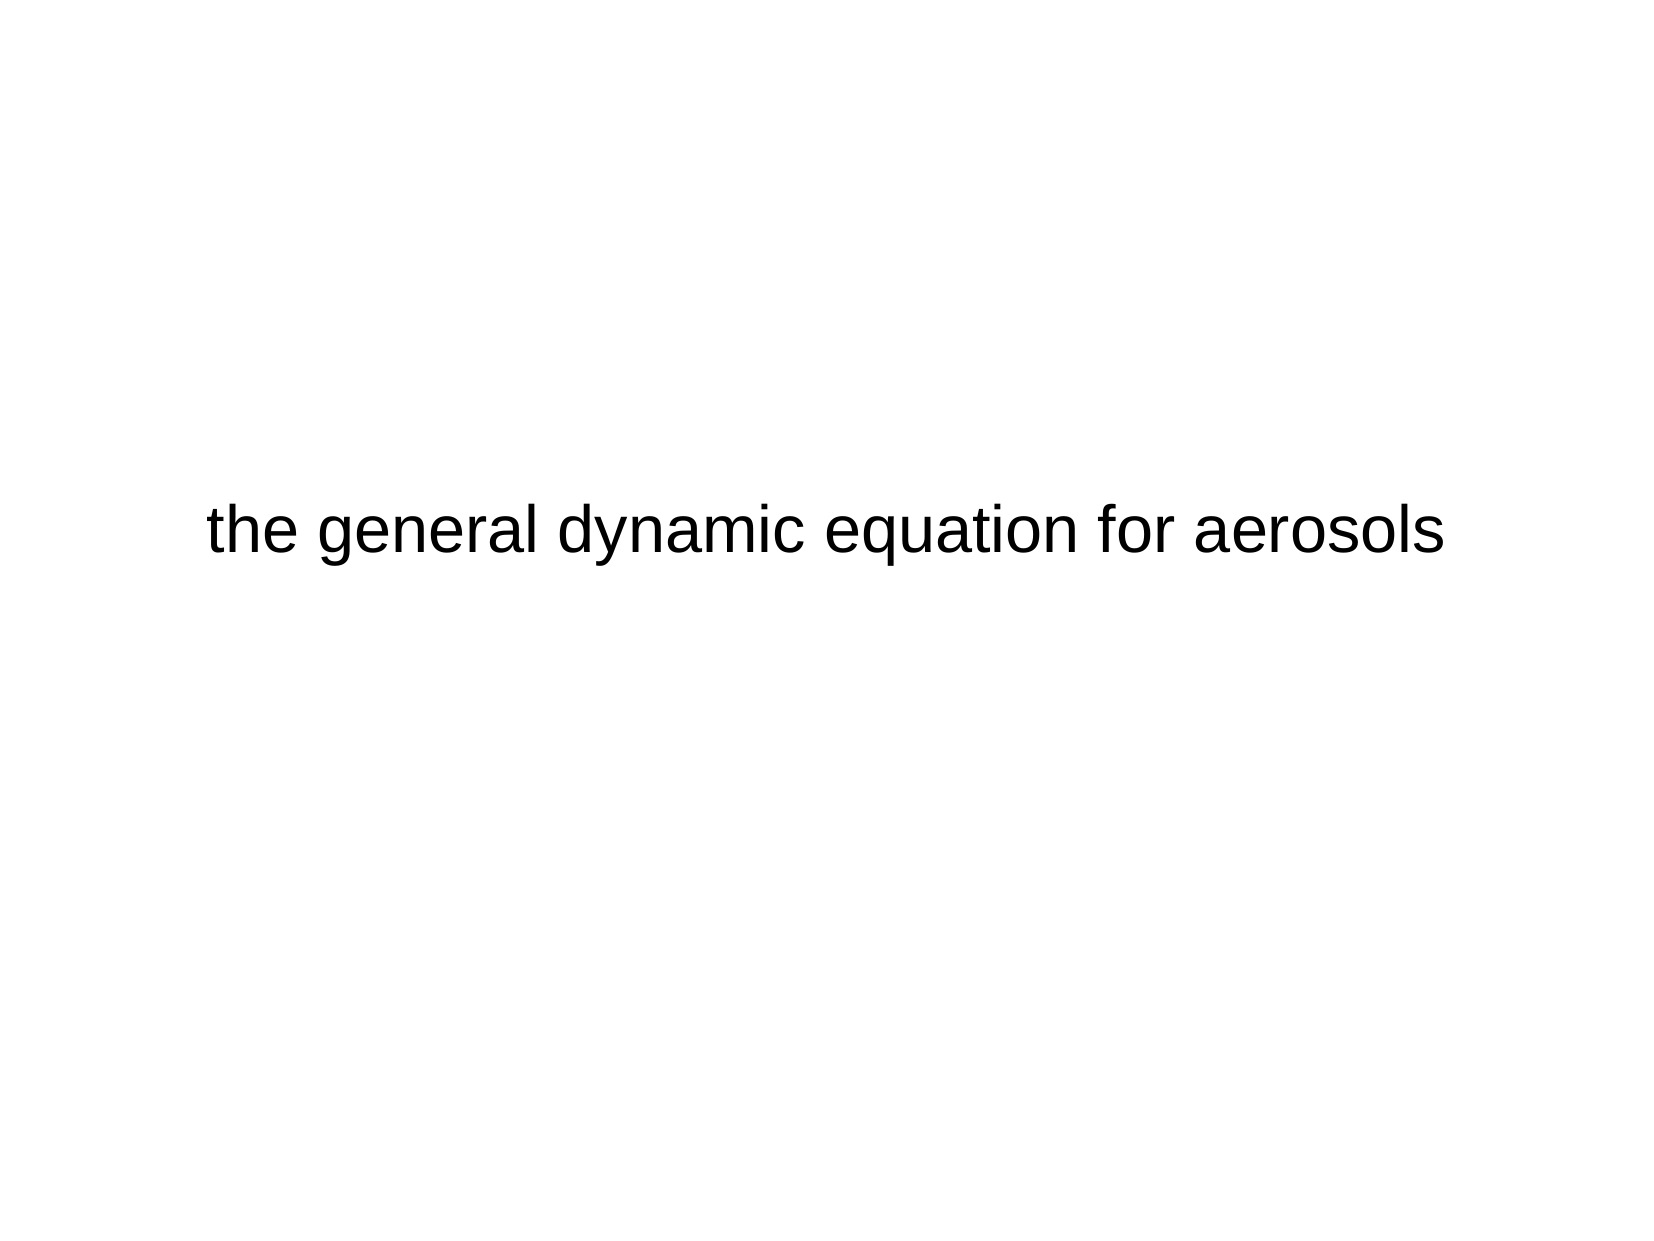

# the general dynamic equation for aerosols